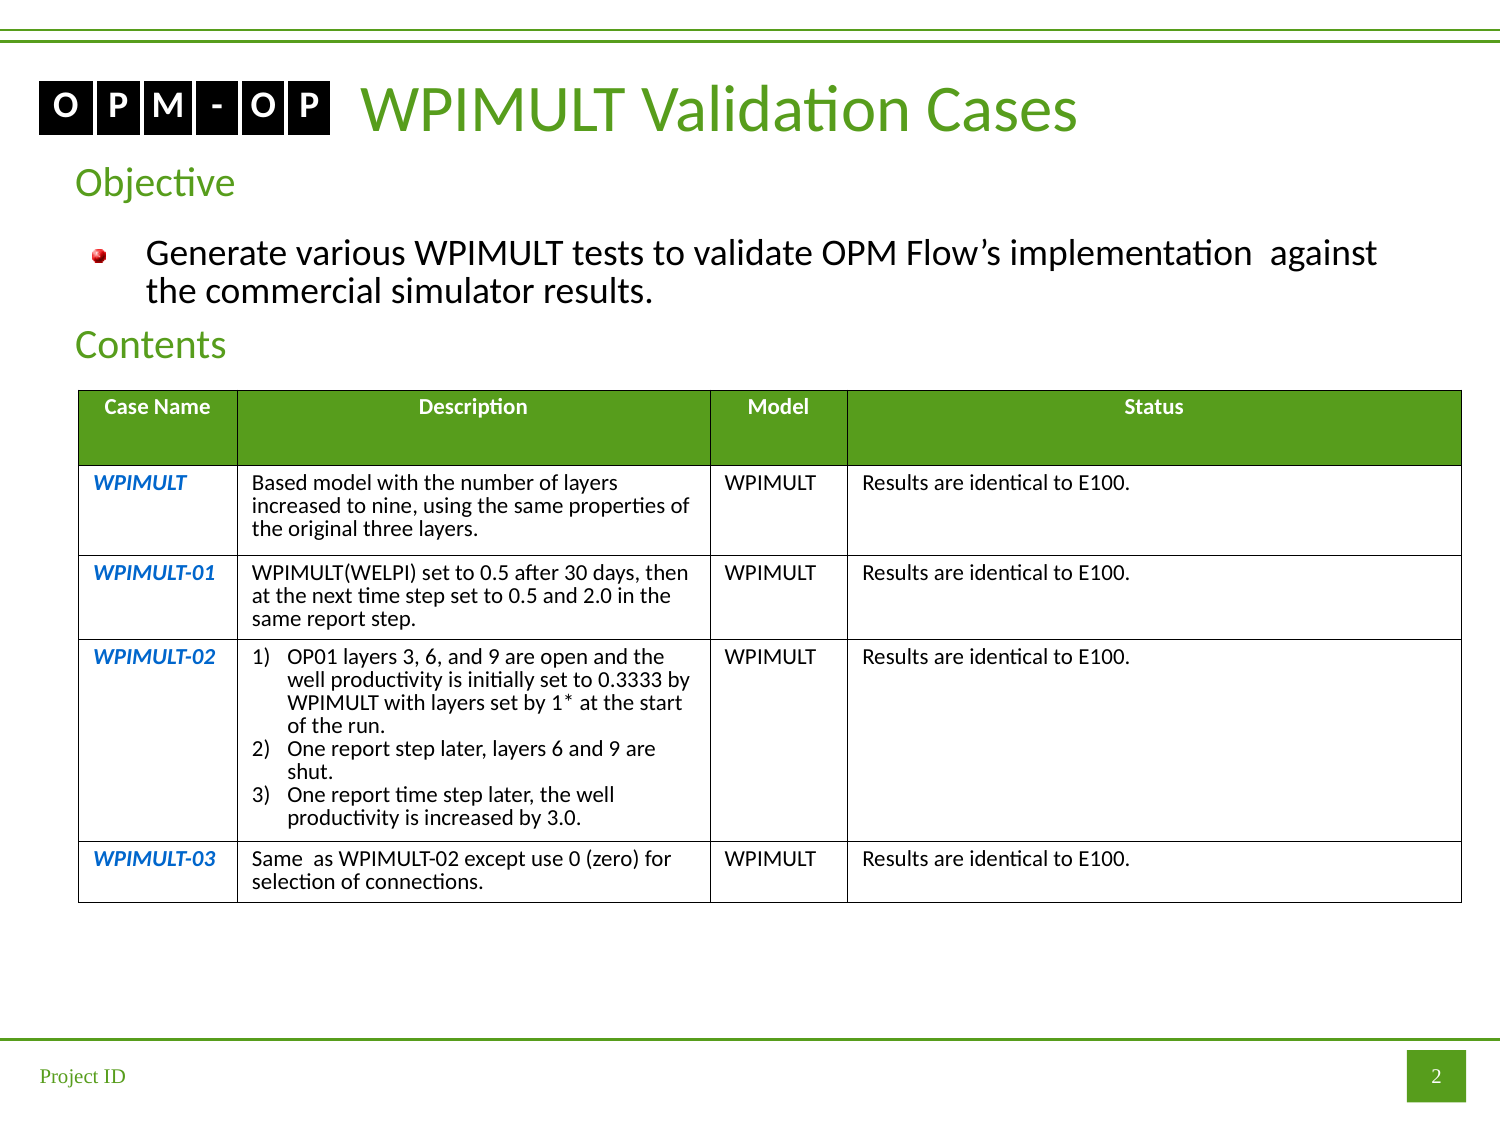

# WPIMULT Validation Cases
Objective
Generate various WPIMULT tests to validate OPM Flow’s implementation against the commercial simulator results.
Contents
| Case Name | Description | Model | Status |
| --- | --- | --- | --- |
| WPIMULT | Based model with the number of layers increased to nine, using the same properties of the original three layers. | WPIMULT | Results are identical to E100. |
| WPIMULT-01 | WPIMULT(WELPI) set to 0.5 after 30 days, then at the next time step set to 0.5 and 2.0 in the same report step. | WPIMULT | Results are identical to E100. |
| WPIMULT-02 | OP01 layers 3, 6, and 9 are open and the well productivity is initially set to 0.3333 by WPIMULT with layers set by 1\* at the start of the run. One report step later, layers 6 and 9 are shut. One report time step later, the well productivity is increased by 3.0. | WPIMULT | Results are identical to E100. |
| WPIMULT-03 | Same as WPIMULT-02 except use 0 (zero) for selection of connections. | WPIMULT | Results are identical to E100. |
Project ID
2